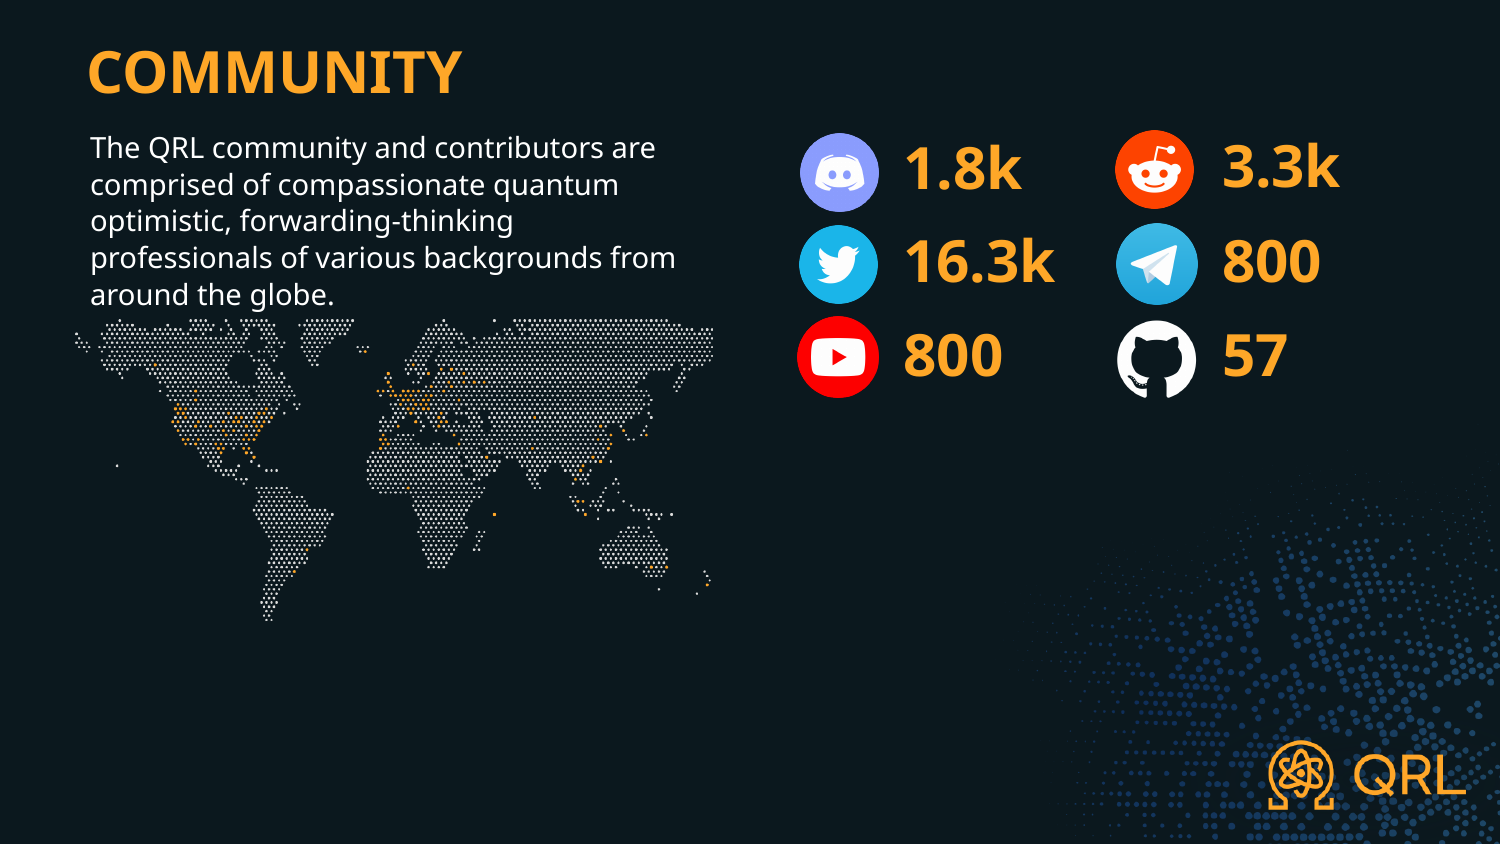

# COMMUNITY
3.3k
1.8k
The QRL community and contributors are comprised of compassionate quantum optimistic, forwarding-thinking professionals of various backgrounds from around the globe.
16.3k
800
800
57